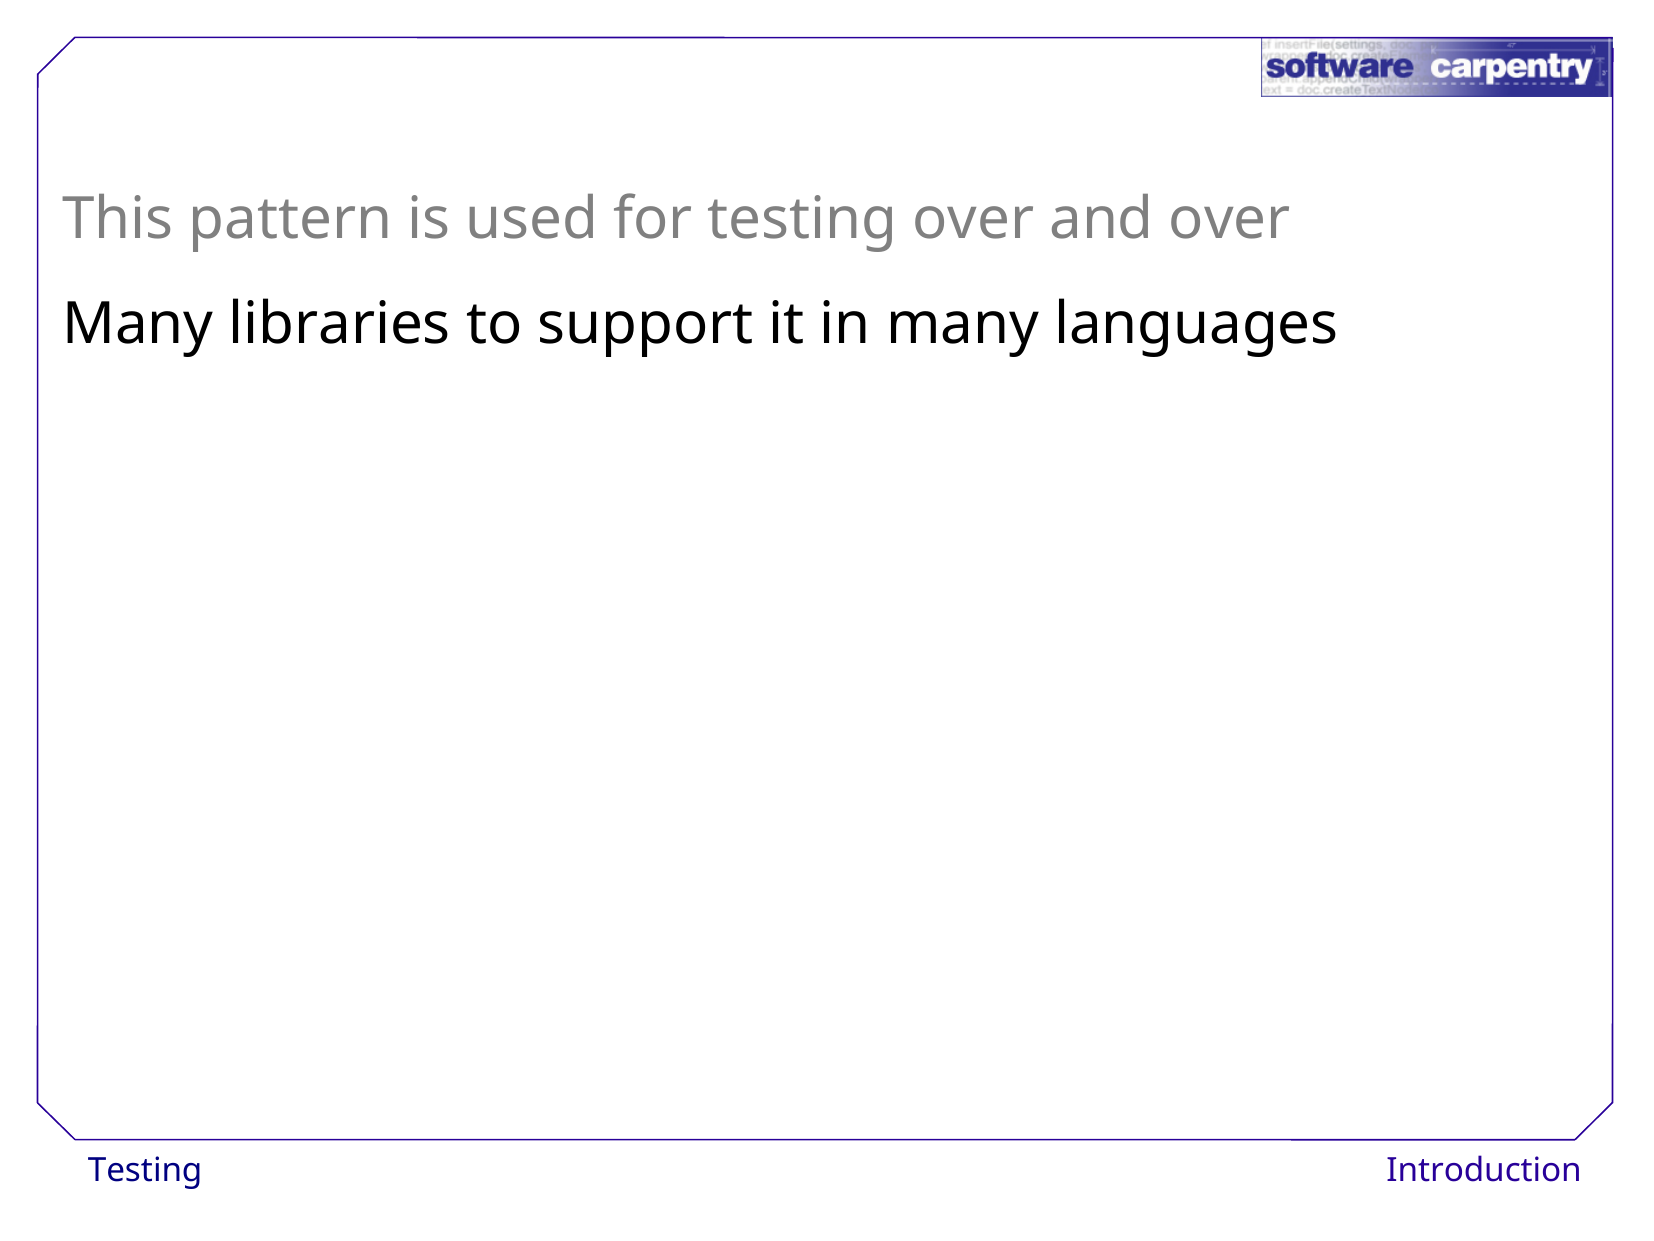

This pattern is used for testing over and over
Many libraries to support it in many languages